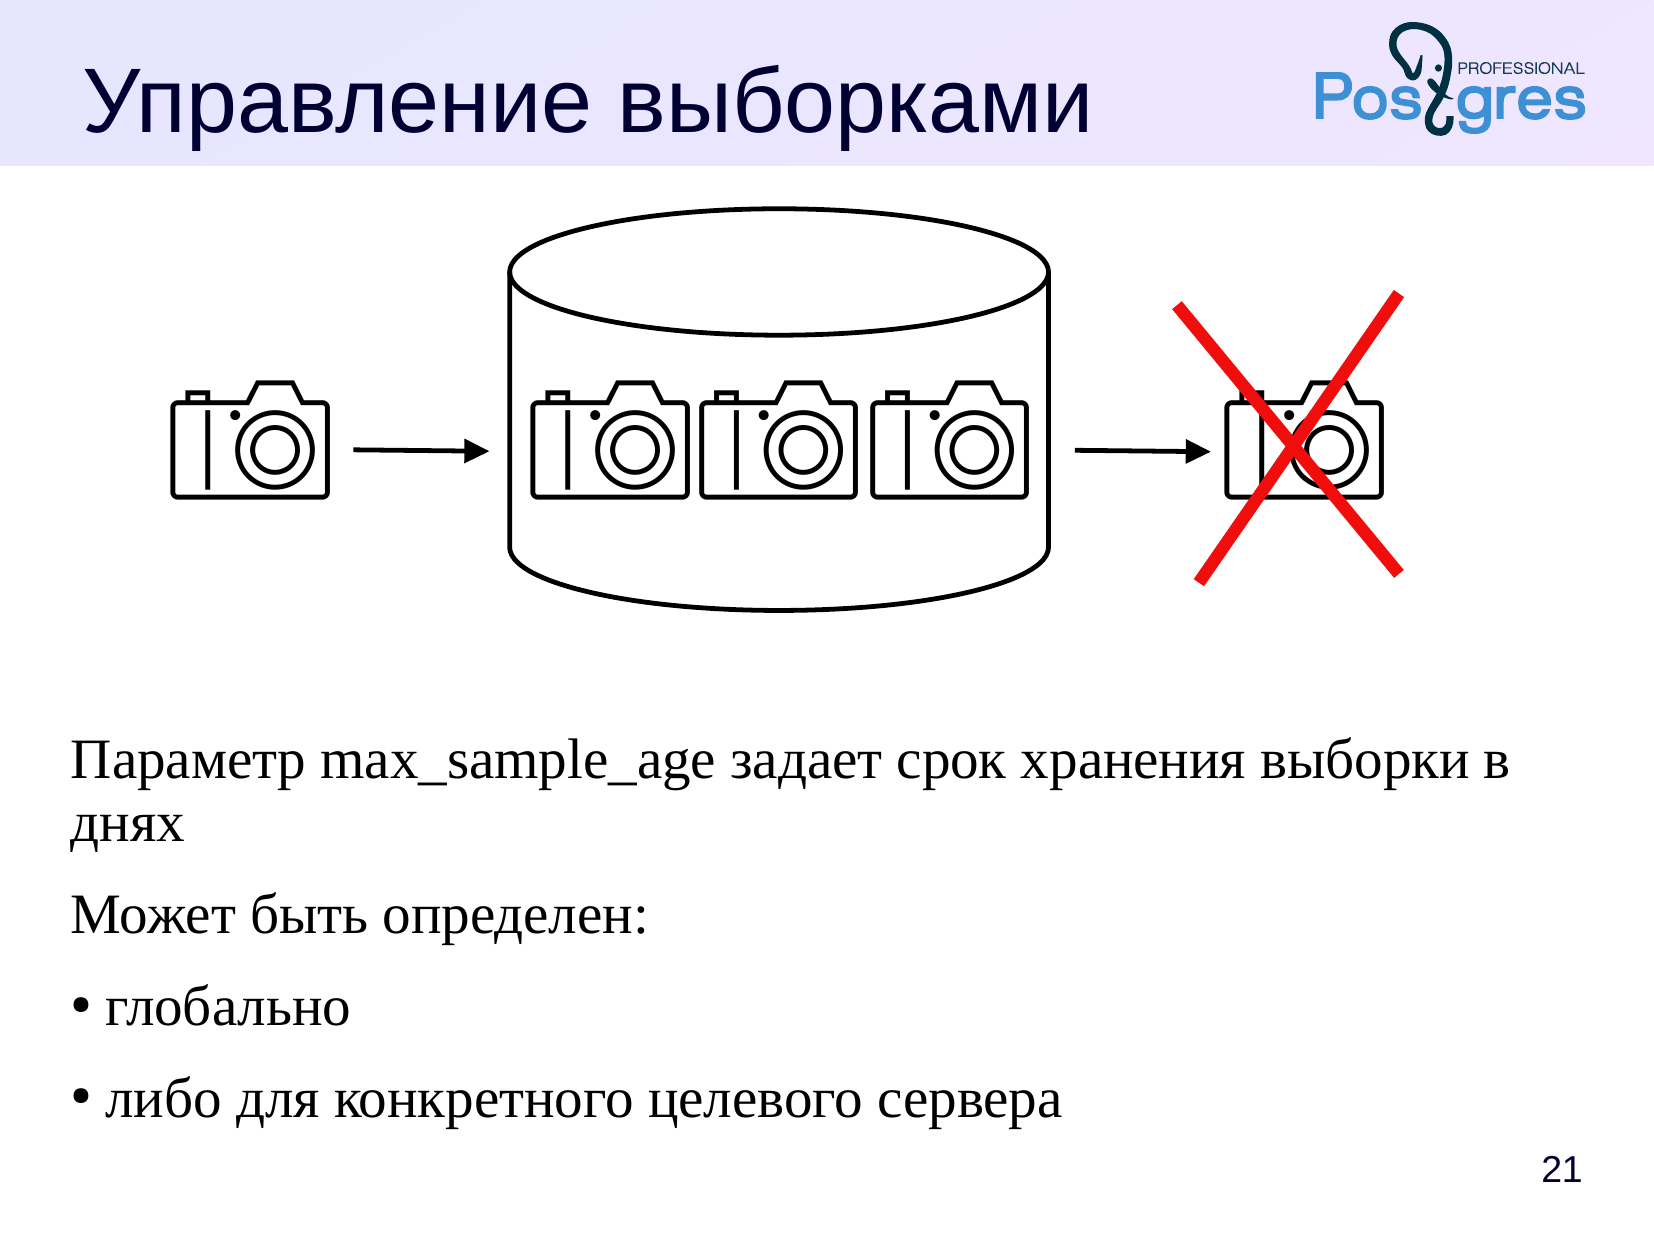

# Управление выборками
Параметр max_sample_age задает срок хранения выборки в днях
Может быть определен:
глобально
либо для конкретного целевого сервера